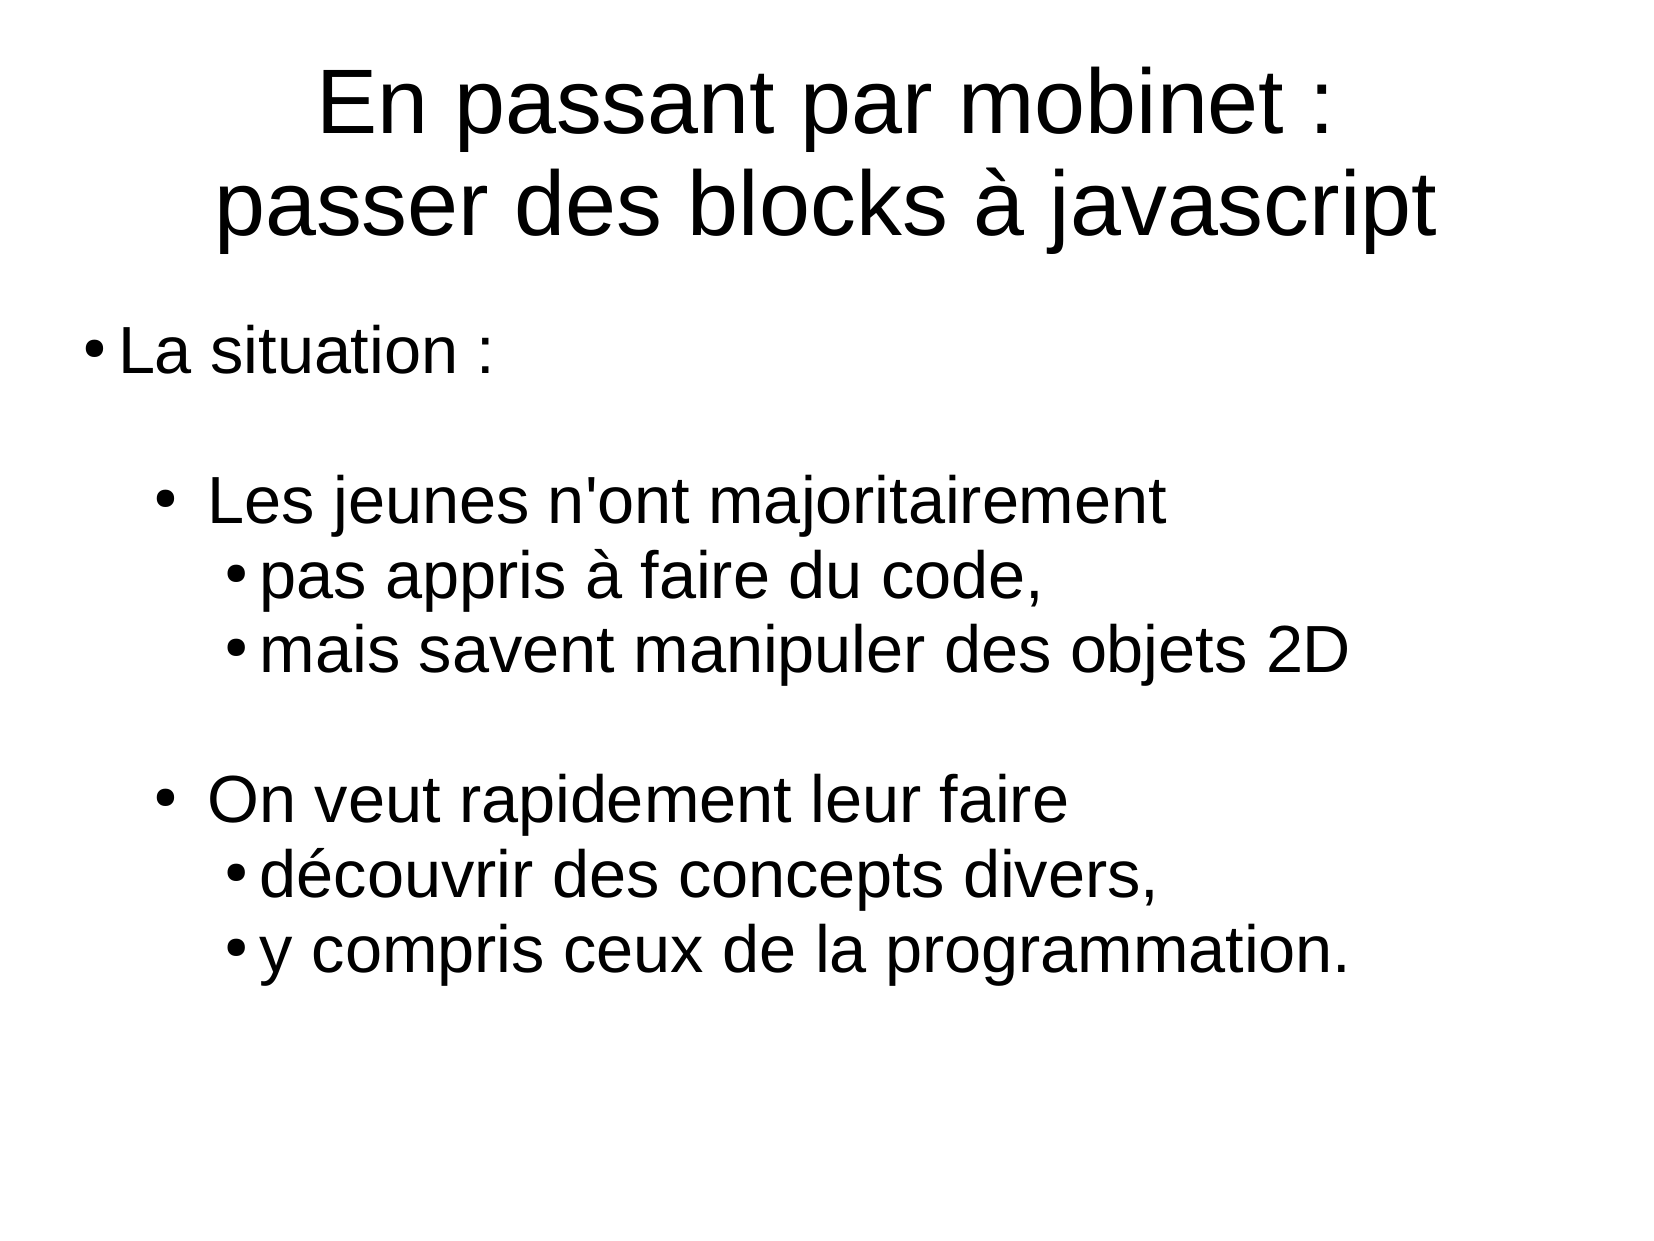

# En passant par mobinet : passer des blocks à javascript
La situation :
 Les jeunes n'ont majoritairement
pas appris à faire du code,
mais savent manipuler des objets 2D
 On veut rapidement leur faire
découvrir des concepts divers,
y compris ceux de la programmation.